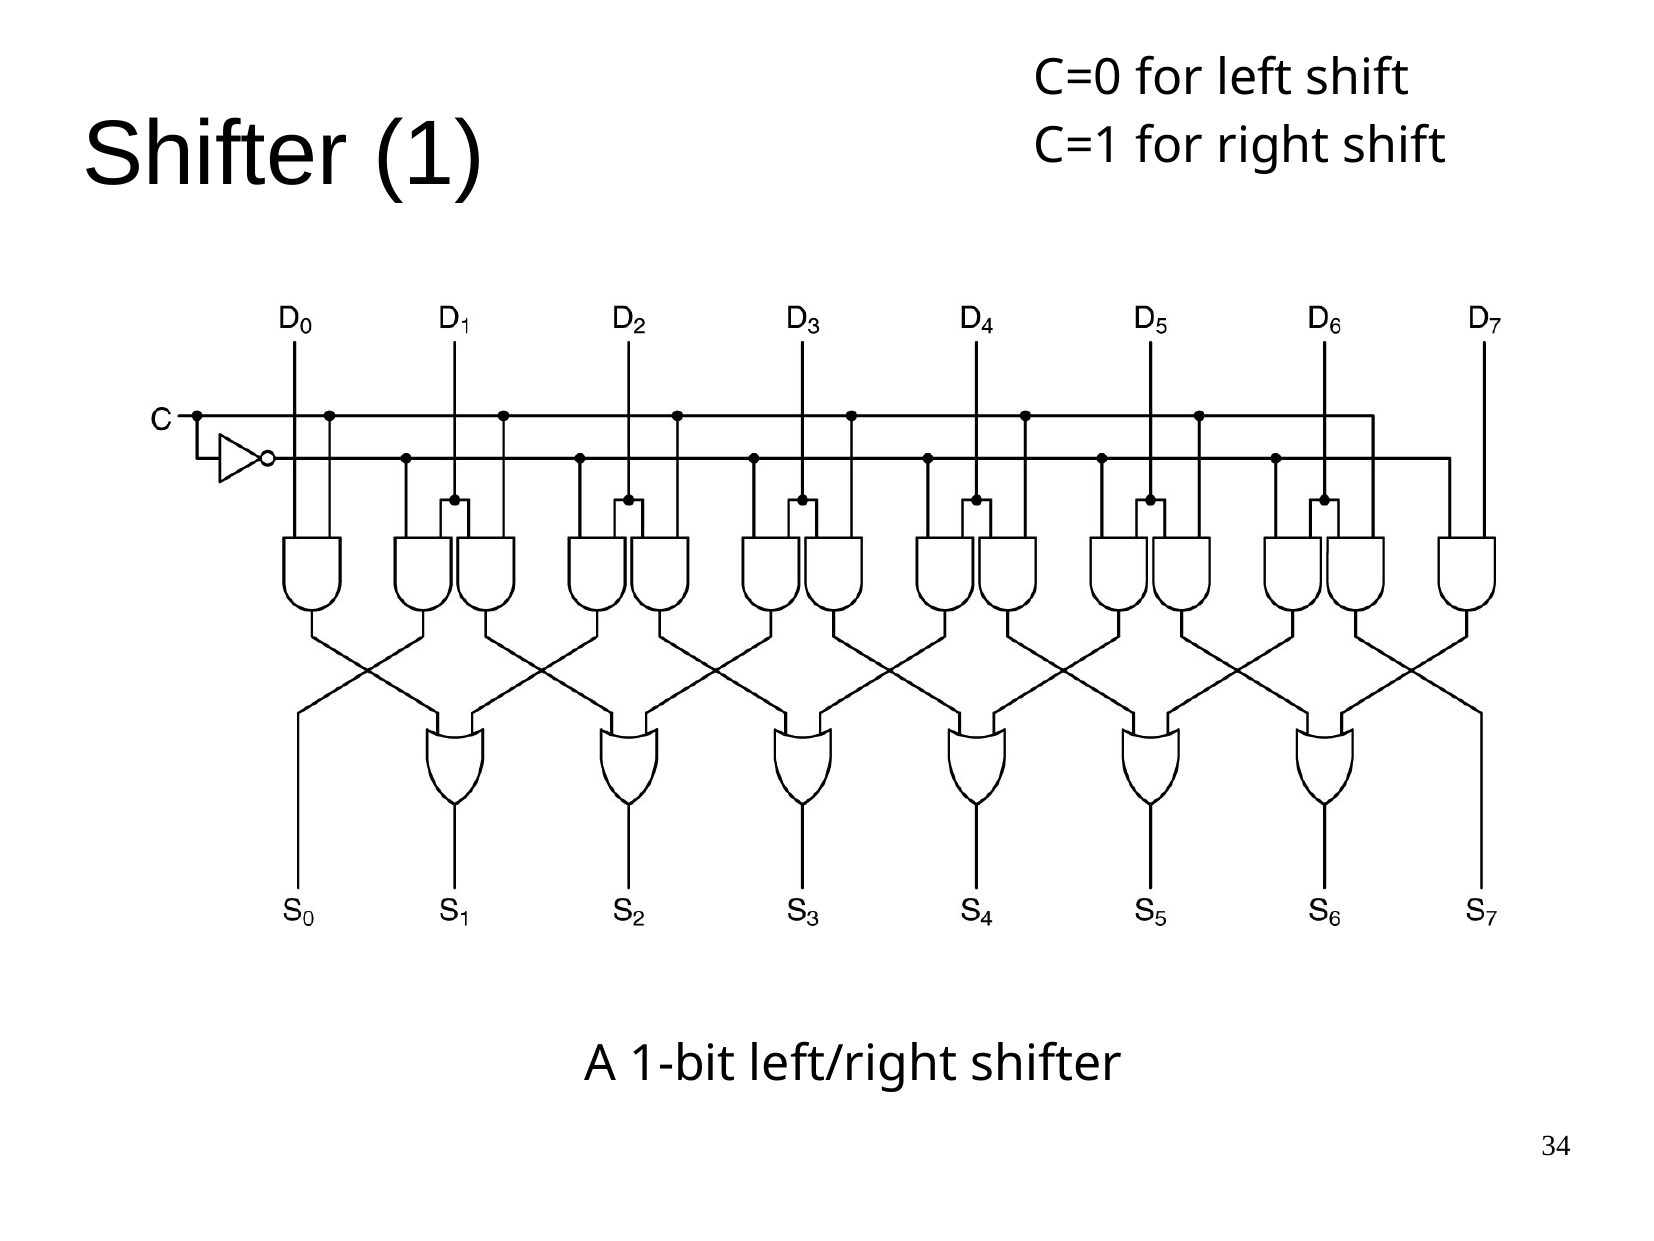

C=0 for left shift
C=1 for right shift
# Shifter (1)
A 1-bit left/right shifter
34